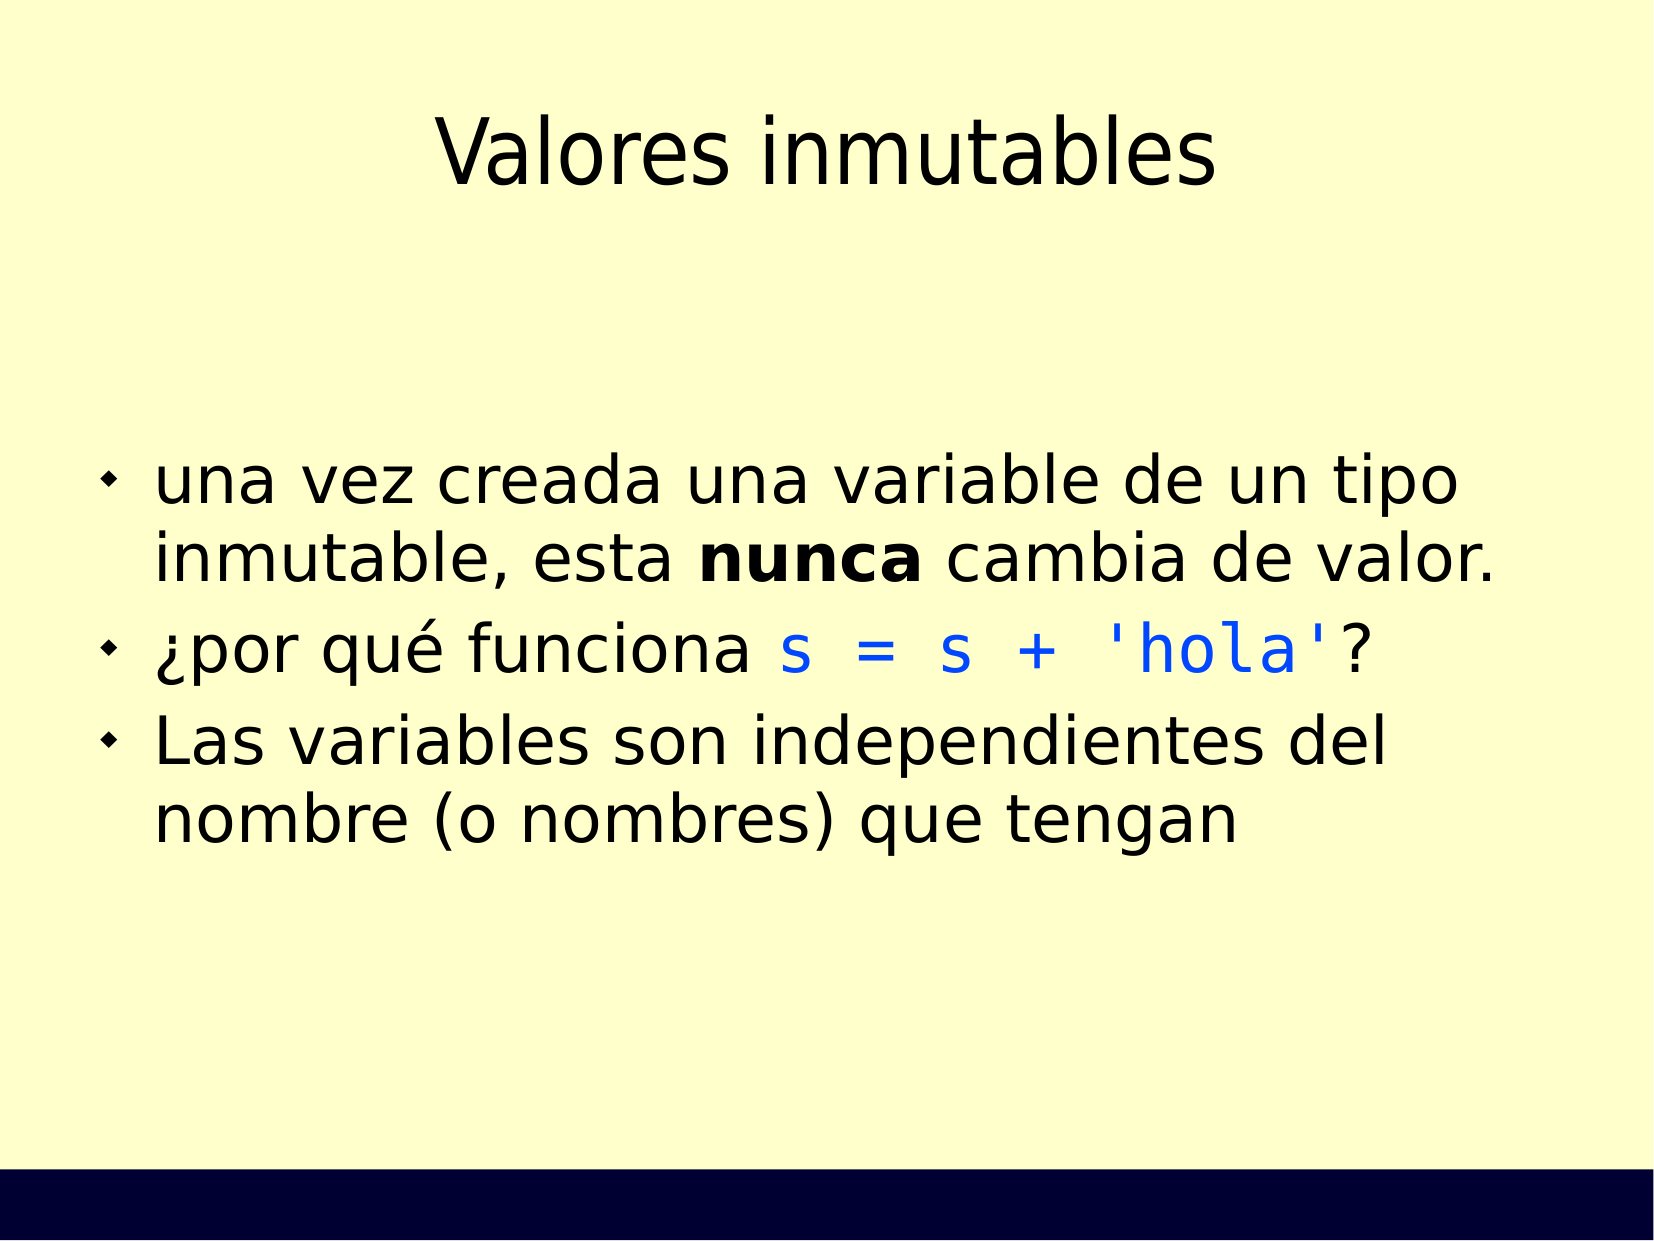

# Valores inmutables
una vez creada una variable de un tipo inmutable, esta nunca cambia de valor.
¿por qué funciona s = s + 'hola'?
Las variables son independientes del nombre (o nombres) que tengan